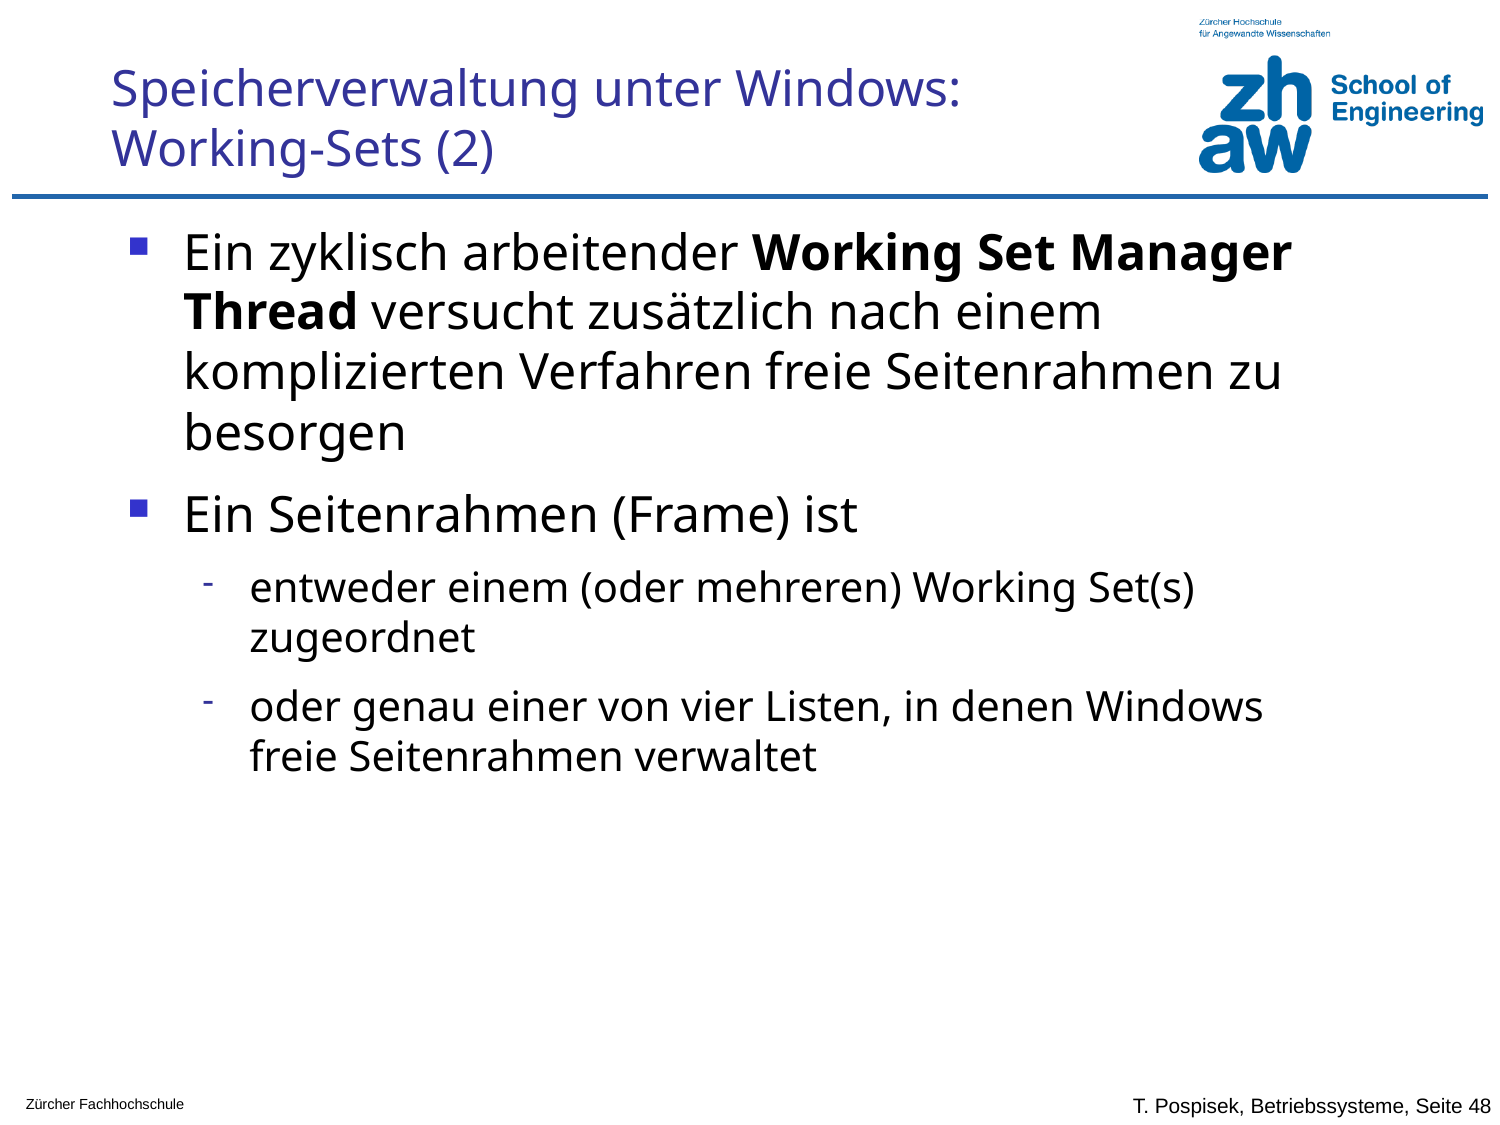

# Speicherverwaltung unter Windows: Working-Sets (2)
Ein zyklisch arbeitender Working Set Manager Thread versucht zusätzlich nach einem komplizierten Verfahren freie Seitenrahmen zu besorgen
Ein Seitenrahmen (Frame) ist
entweder einem (oder mehreren) Working Set(s) zugeordnet
oder genau einer von vier Listen, in denen Windows freie Seitenrahmen verwaltet